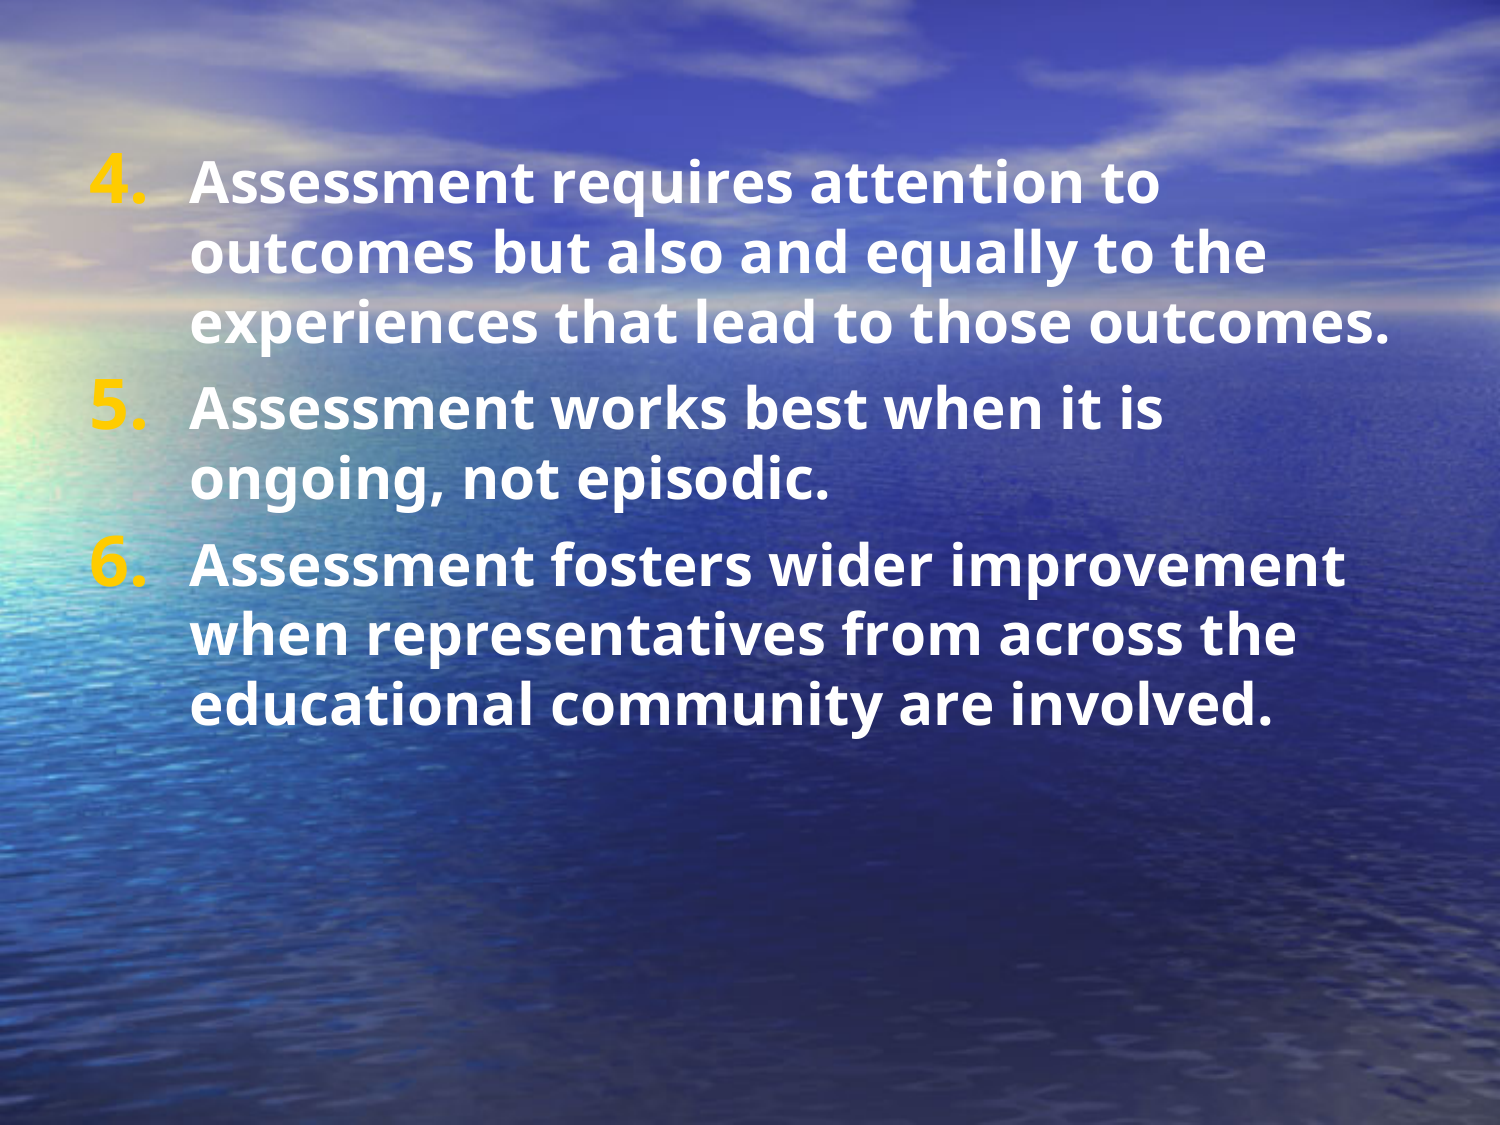

# Assessment requires attention to outcomes but also and equally to the experiences that lead to those outcomes.
Assessment works best when it is ongoing, not episodic.
Assessment fosters wider improvement when representatives from across the educational community are involved.